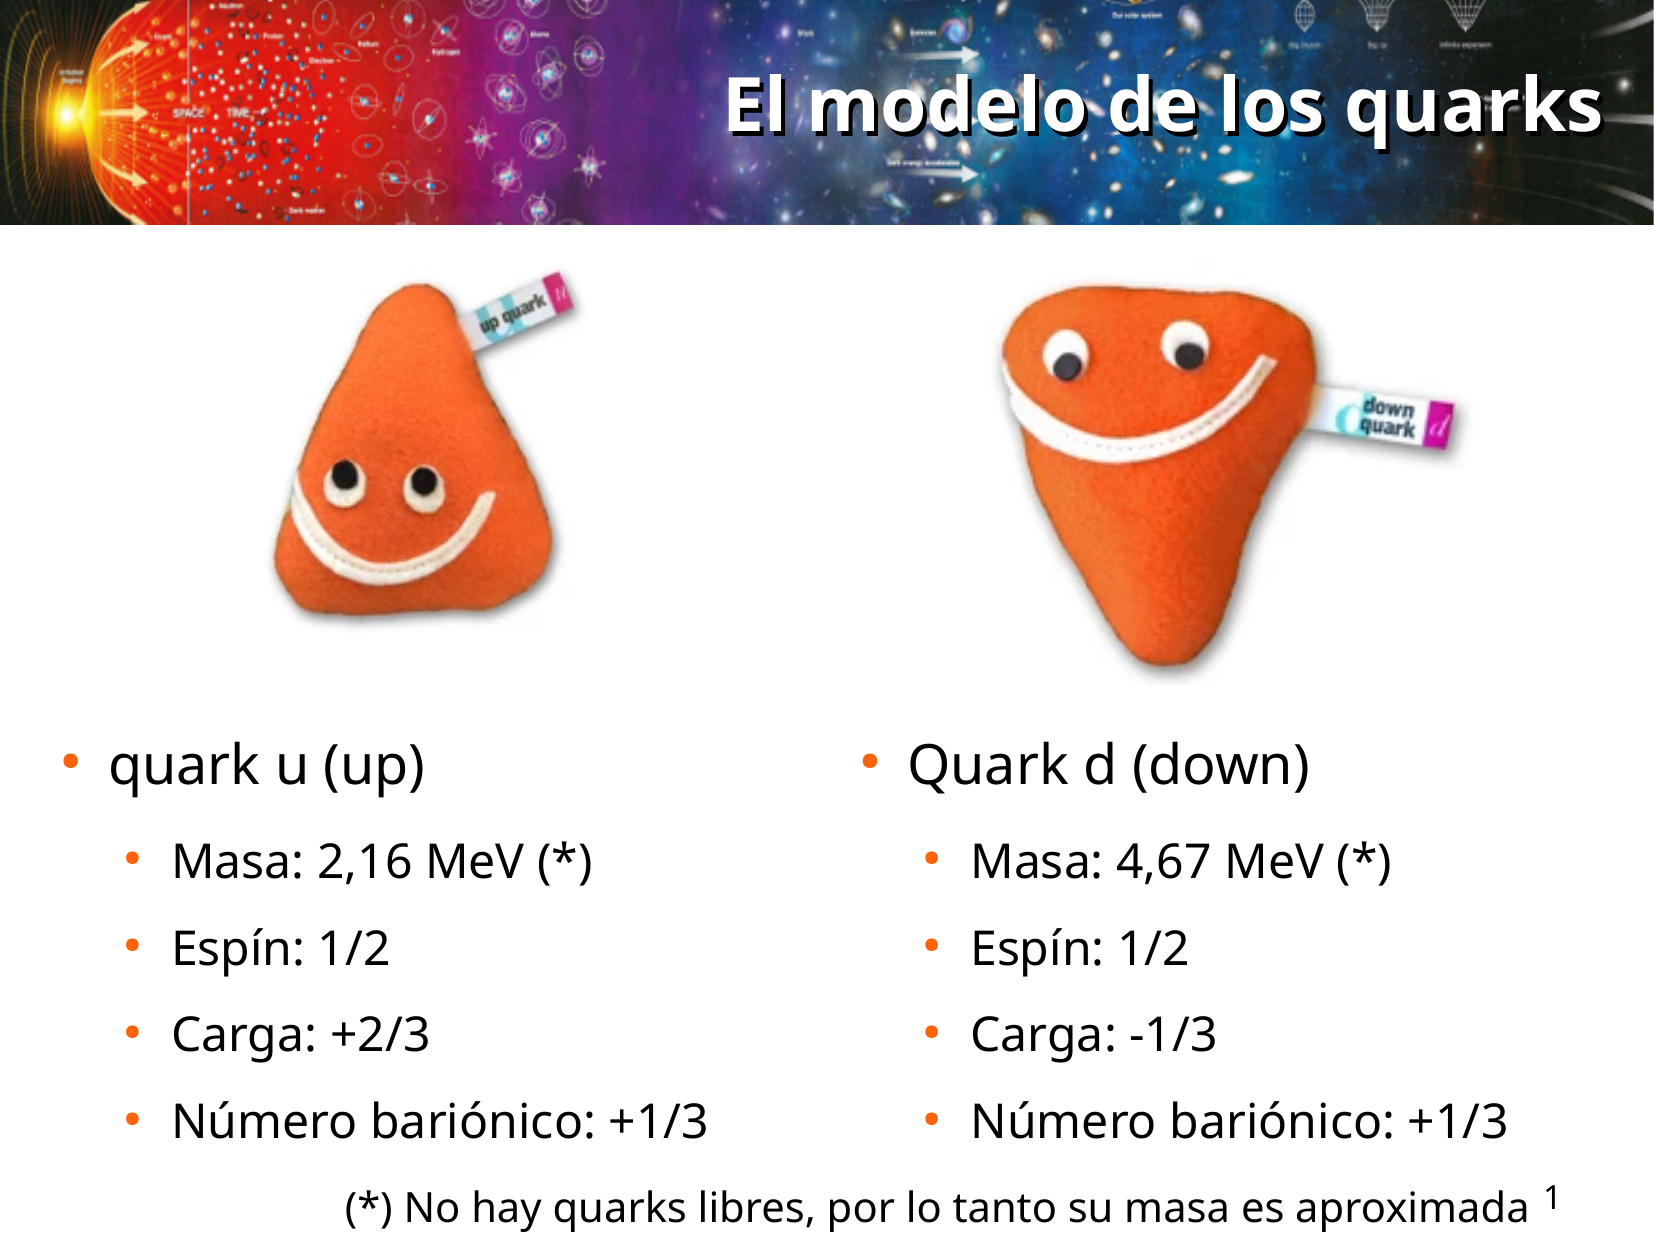

# El modelo de los quarks
quark u (up)
Masa: 2,16 MeV (*)
Espín: 1/2
Carga: +2/3
Número bariónico: +1/3
Quark d (down)
Masa: 4,67 MeV (*)
Espín: 1/2
Carga: -1/3
Número bariónico: +1/3
(*) No hay quarks libres, por lo tanto su masa es aproximada
H. Asorey - Física IV B
38